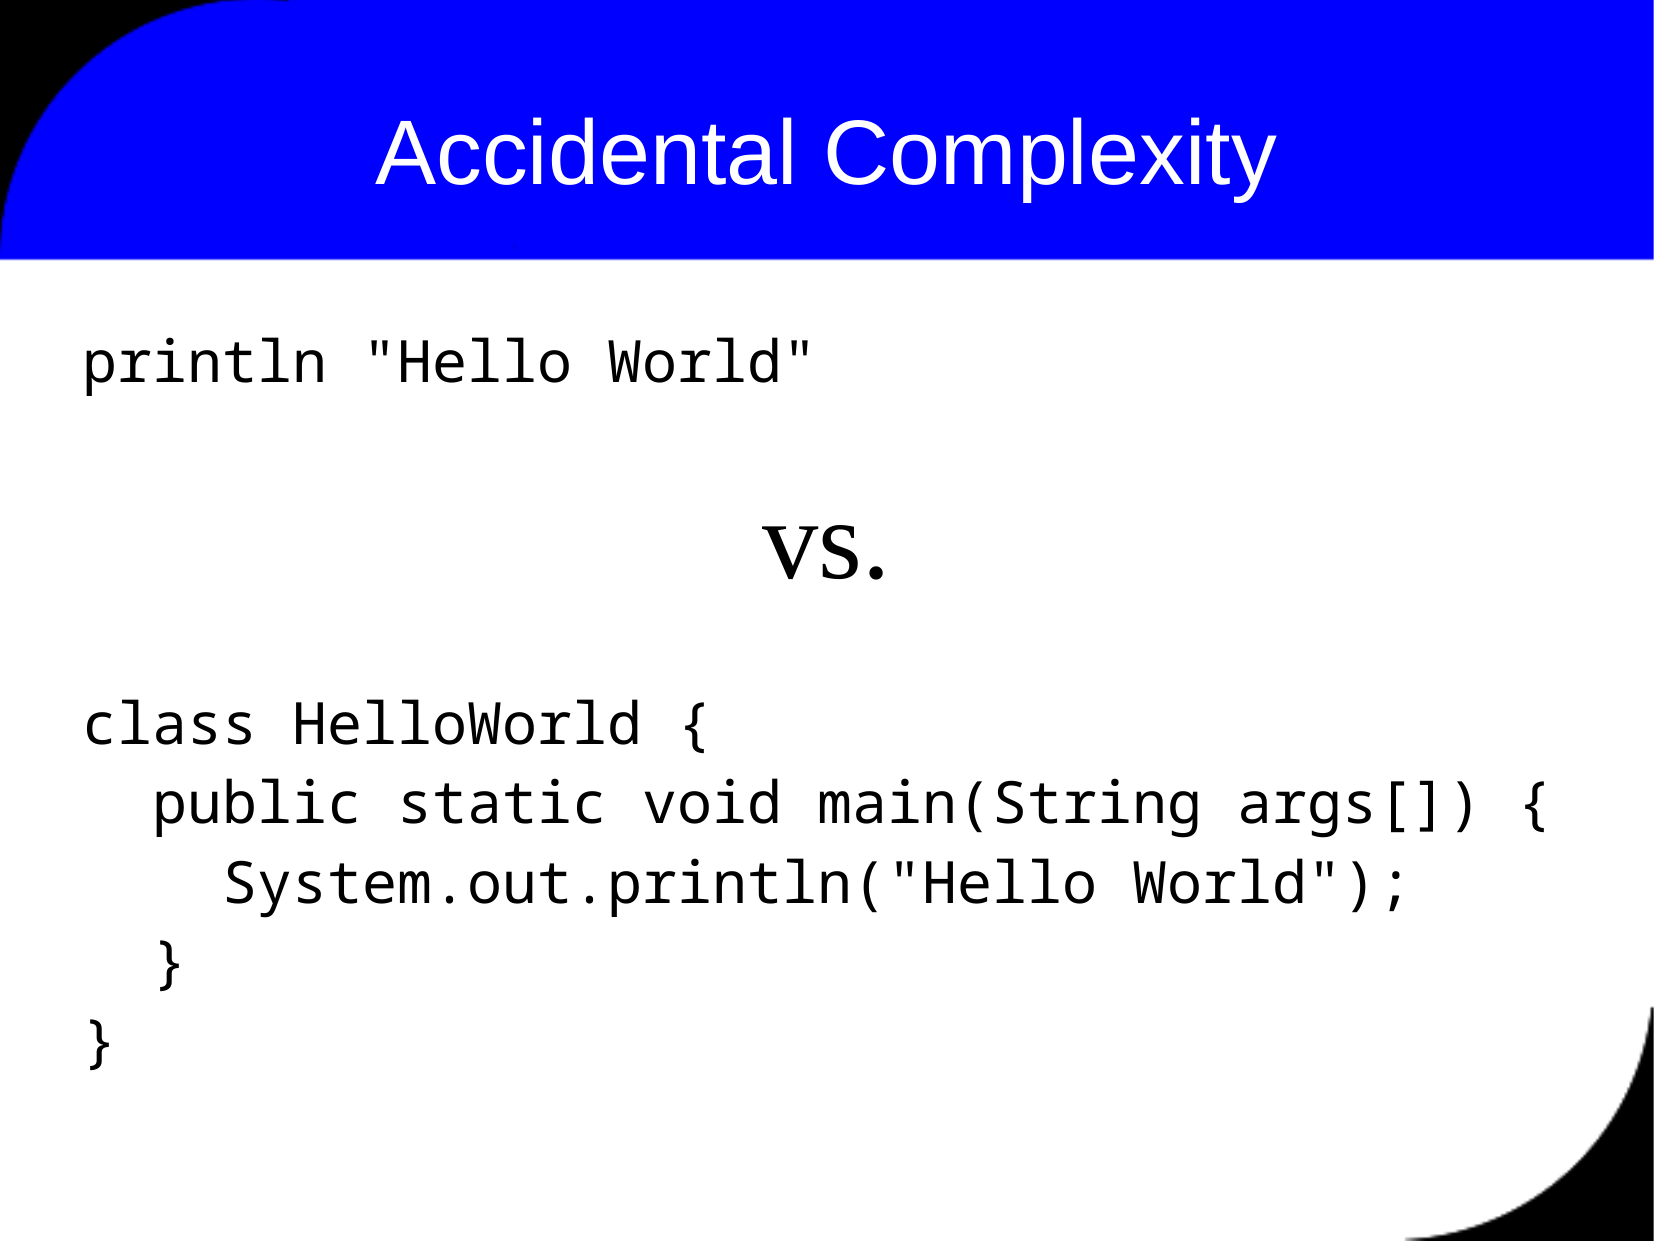

Accidental Complexity
# println "Hello World"
vs.
class HelloWorld {
 public static void main(String args[]) {
 System.out.println("Hello World");
 }
}